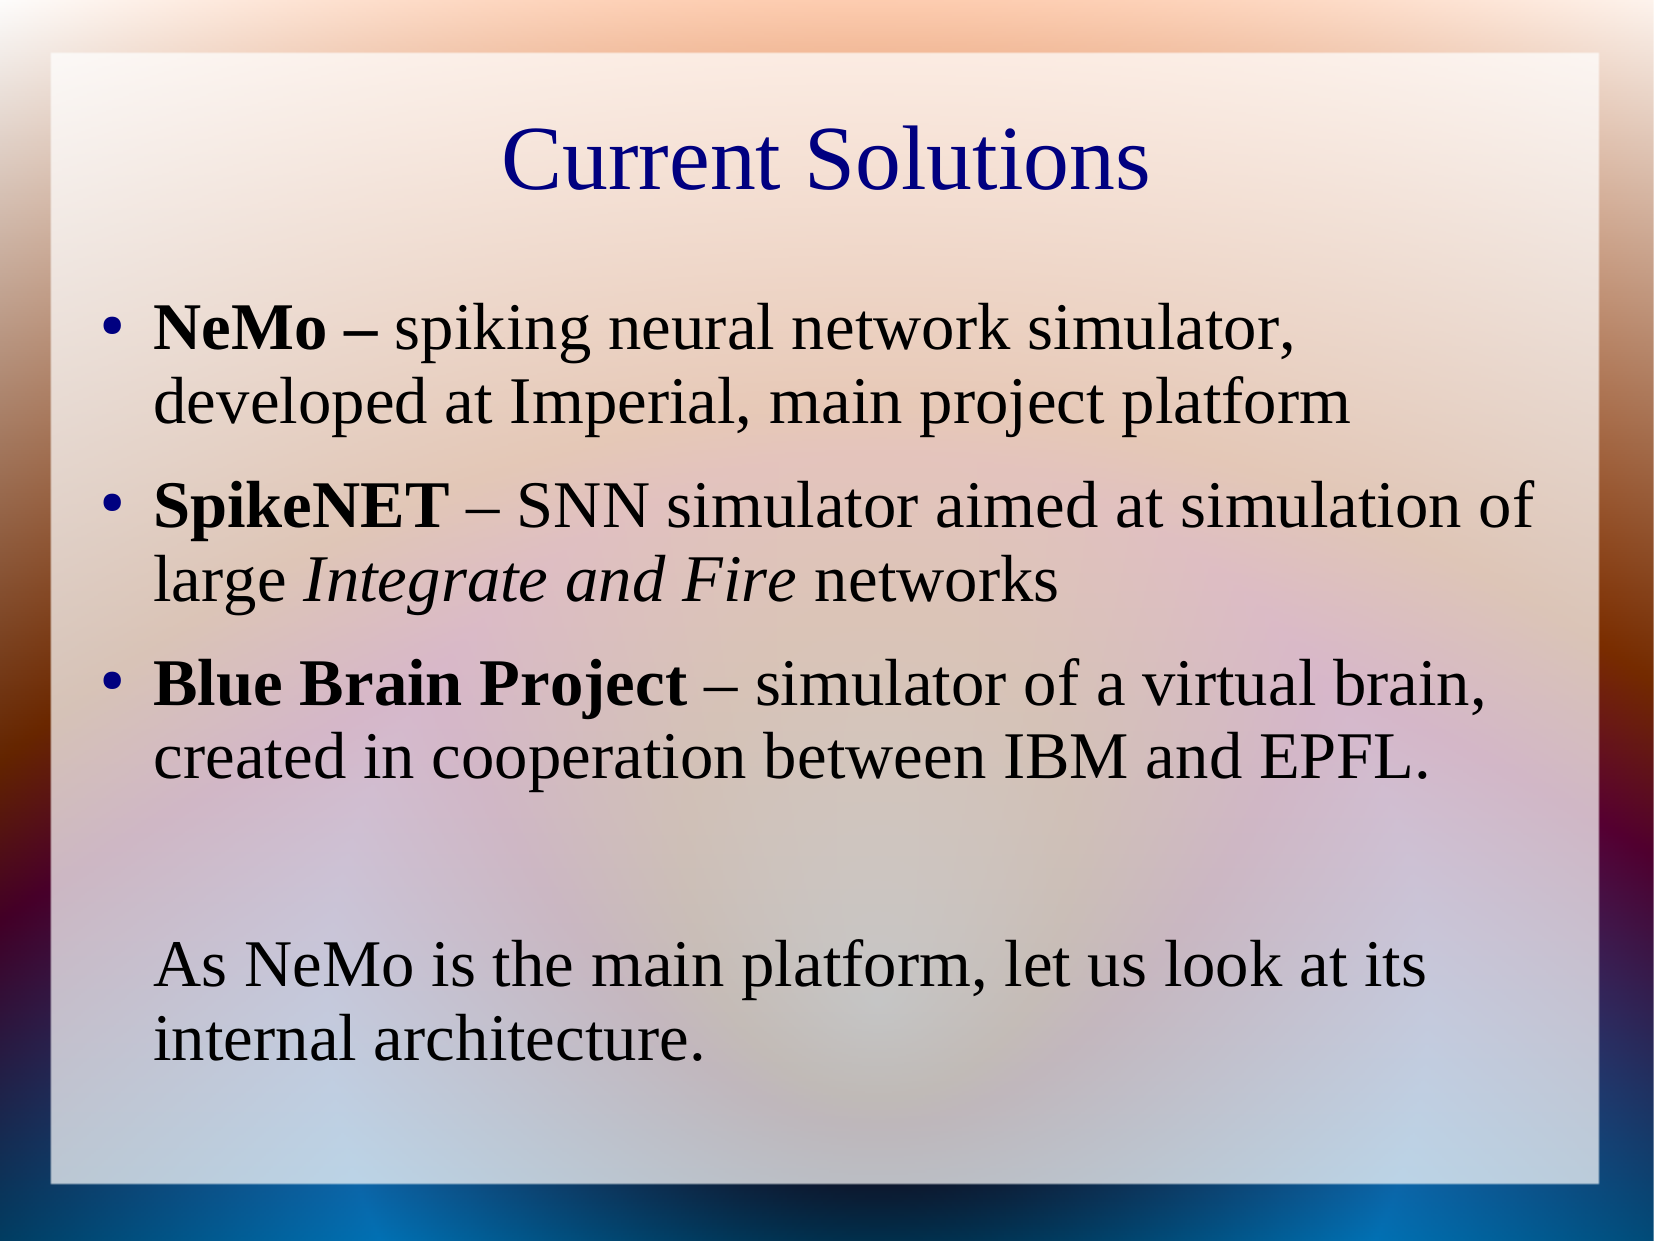

# Current Solutions
NeMo – spiking neural network simulator, developed at Imperial, main project platform
SpikeNET – SNN simulator aimed at simulation of large Integrate and Fire networks
Blue Brain Project – simulator of a virtual brain, created in cooperation between IBM and EPFL.
As NeMo is the main platform, let us look at its internal architecture.